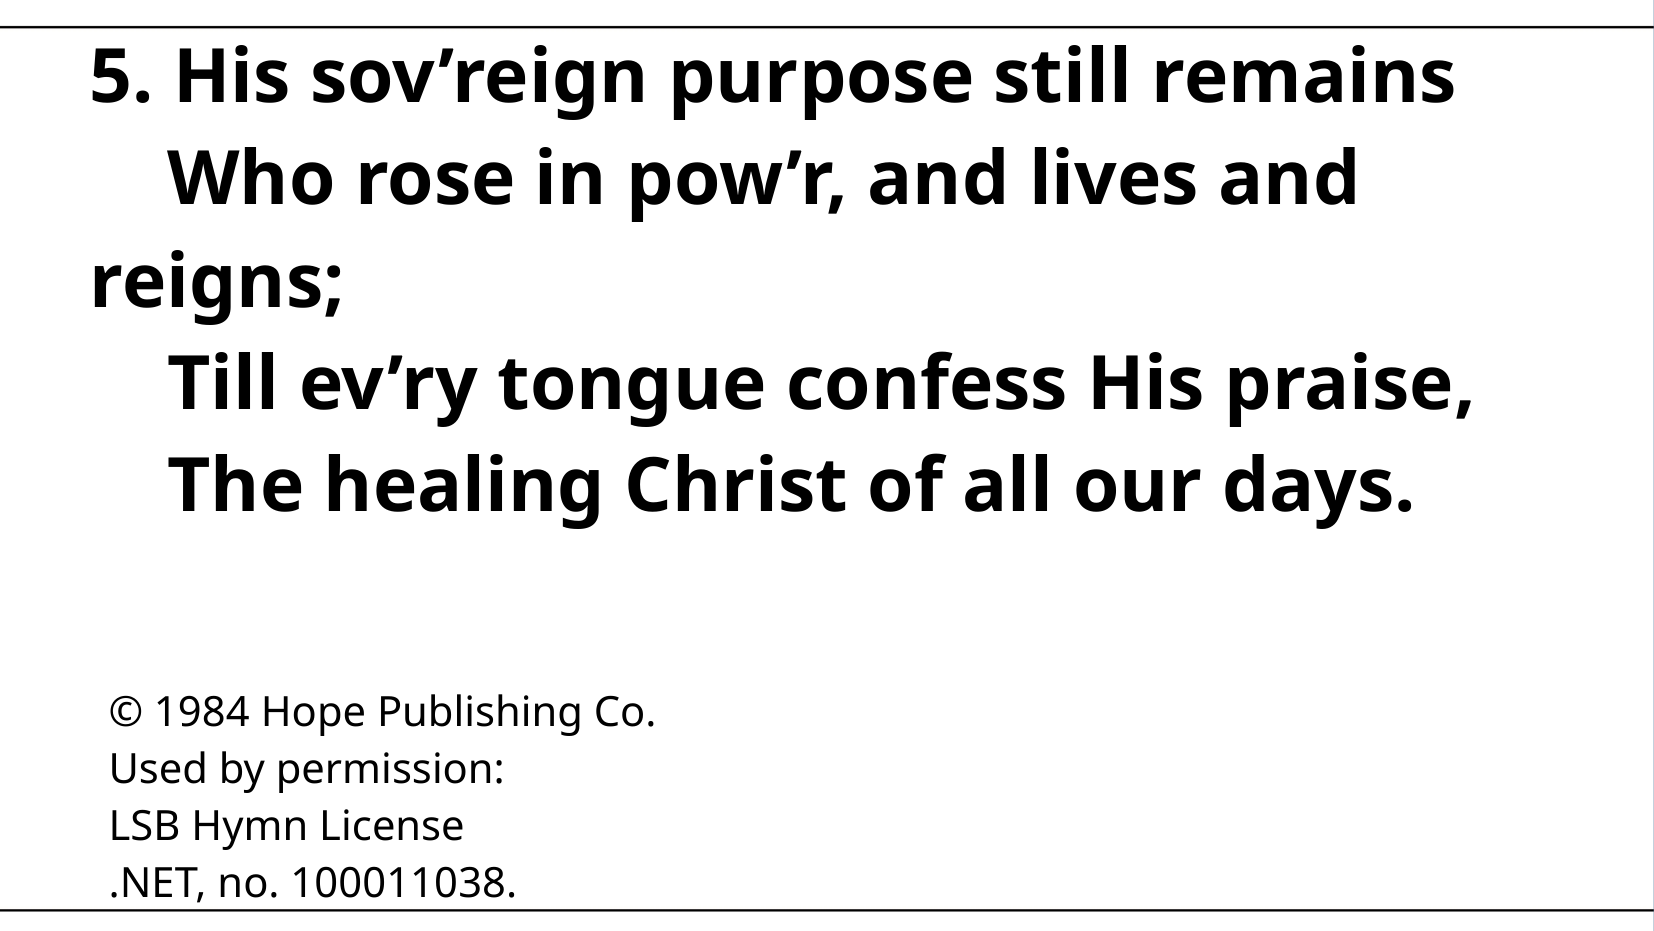

5. His sov’reign purpose still remains
 Who rose in pow’r, and lives and reigns;
 Till ev’ry tongue confess His praise,
 The healing Christ of all our days.
© 1984 Hope Publishing Co.
Used by permission:
LSB Hymn License
.NET, no. 100011038.